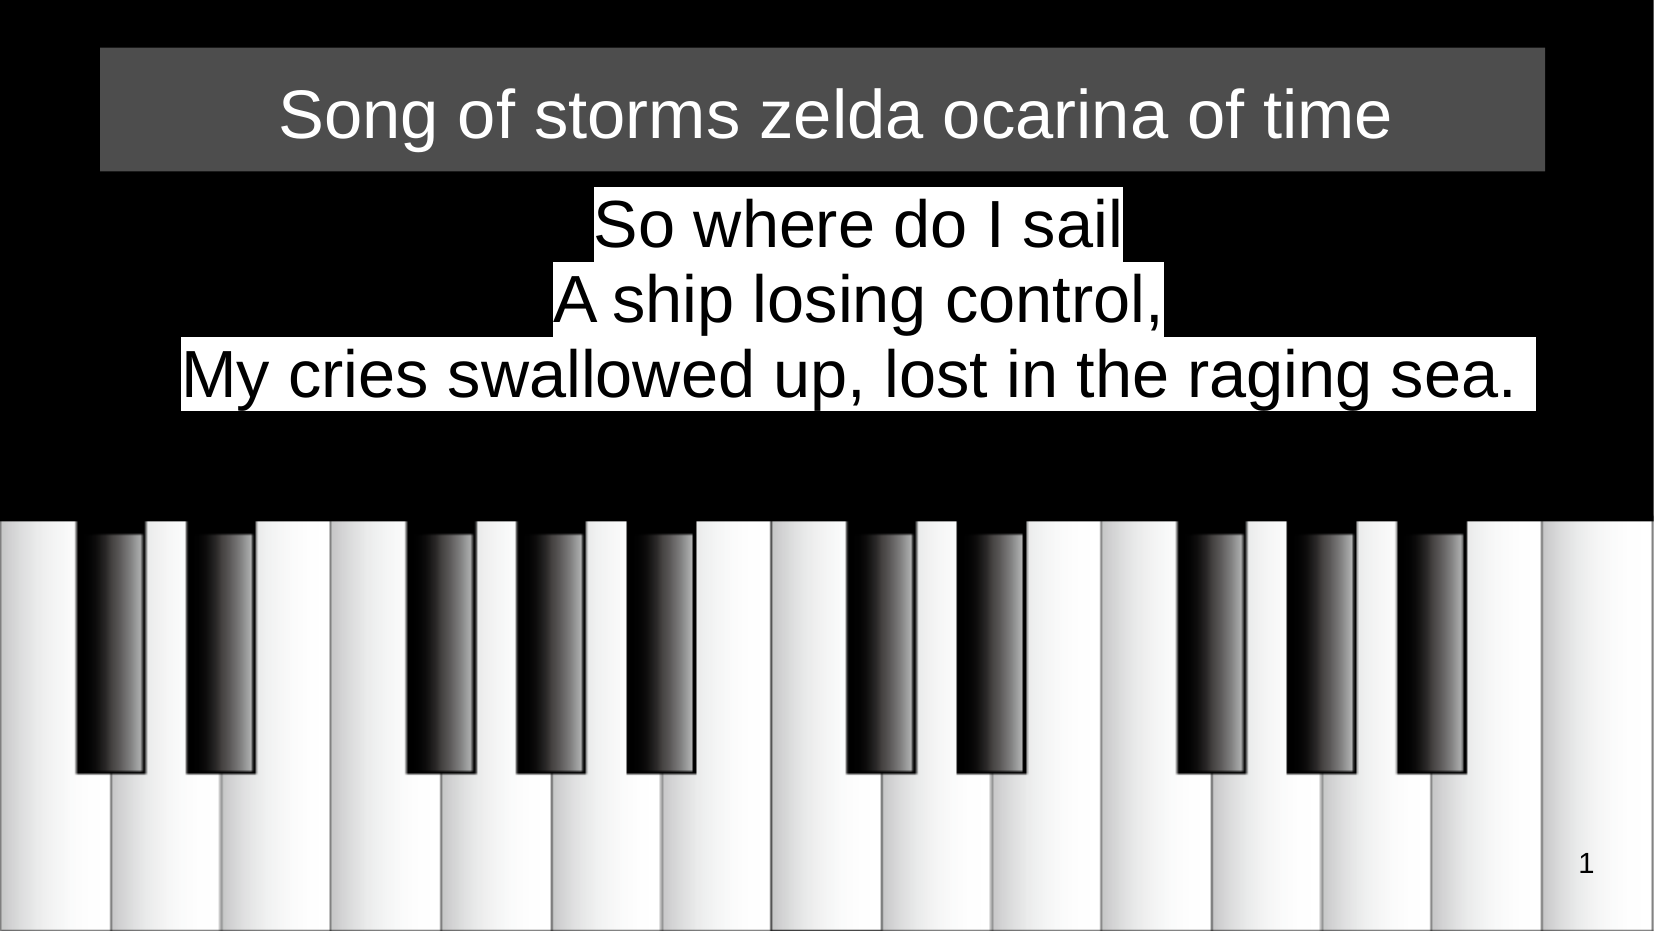

# Song of storms zelda ocarina of time
So where do I sail
A ship losing control,
My cries swallowed up, lost in the raging sea.